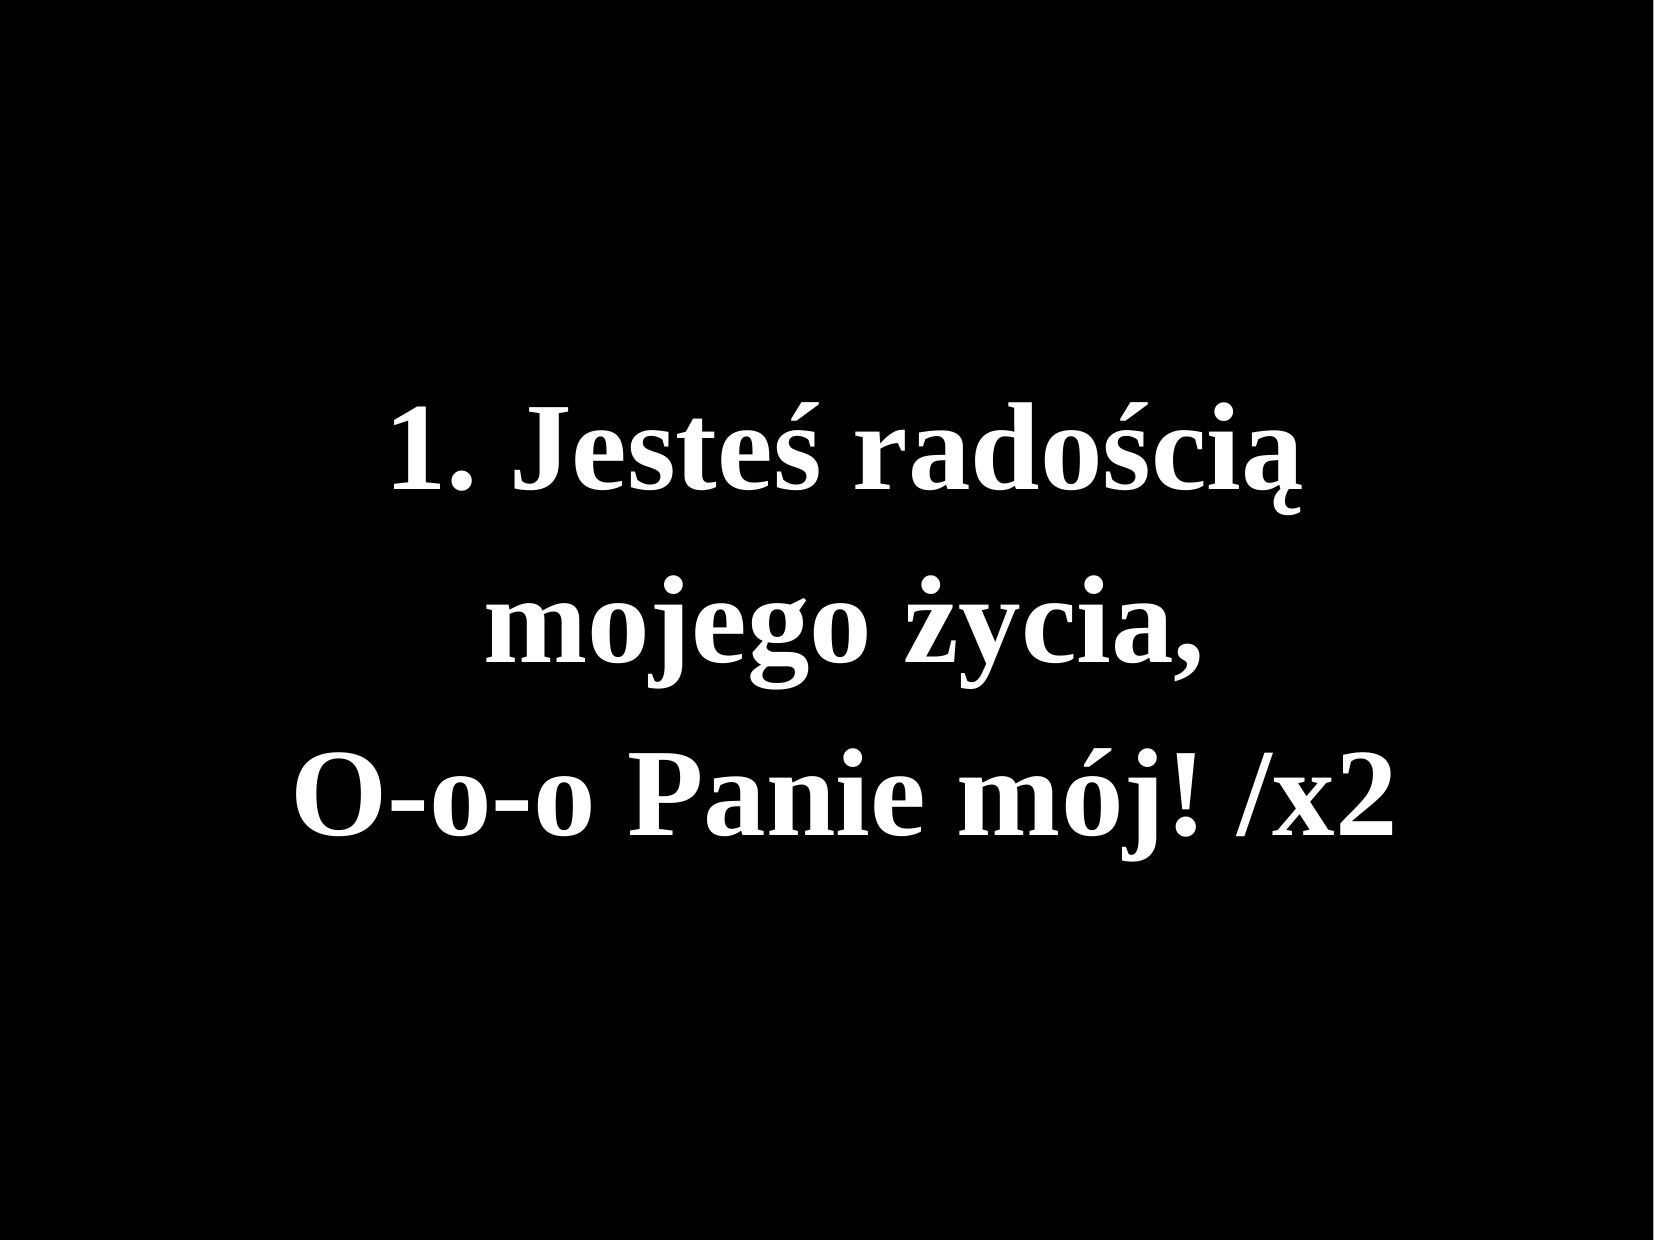

# 1. Jesteś radością
ppp
mojego życia,
ppp
O-o-o Panie mój! /x2